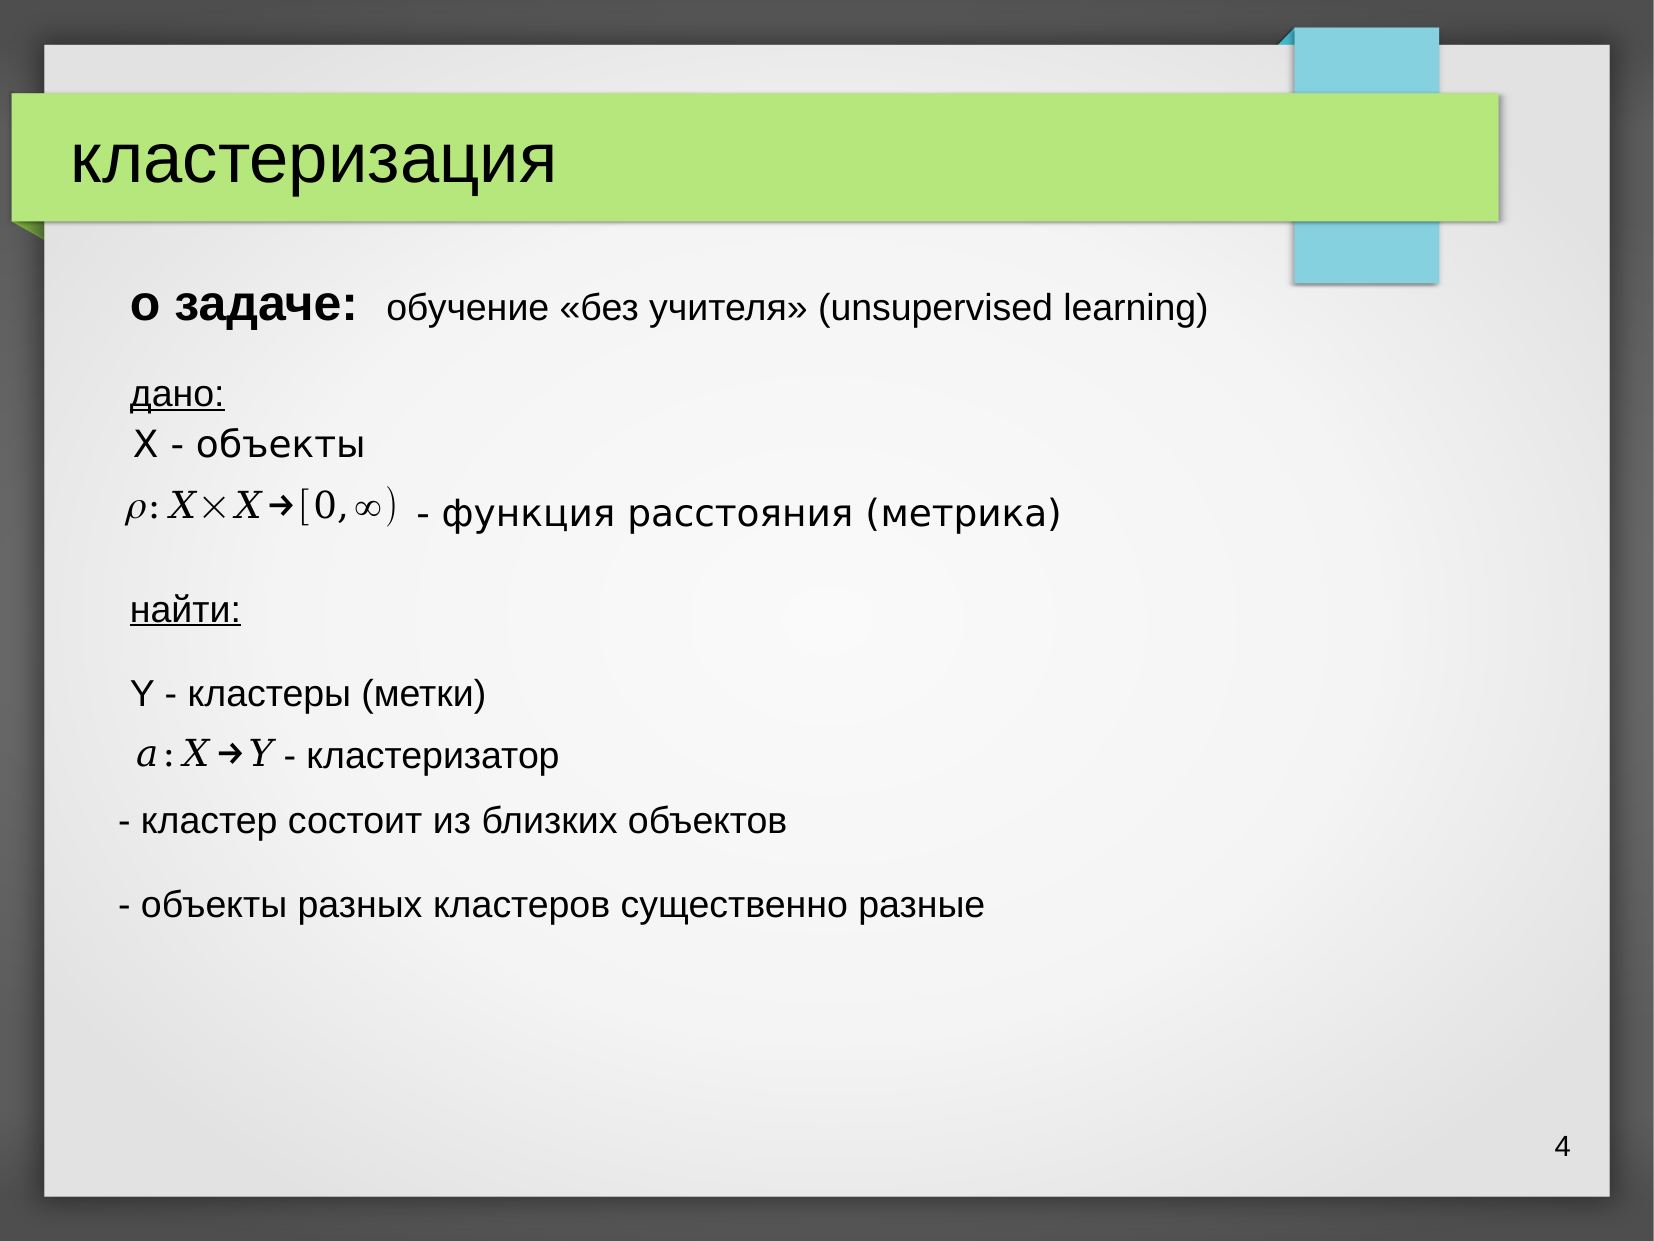

# кластеризация
о задаче: обучение «без учителя» (unsupervised learning)
дано:
X - объекты
- функция расстояния (метрика)
найти:
Y - кластеры (метки)
- кластеризатор
- кластер состоит из близких объектов
- объекты разных кластеров существенно разные
4